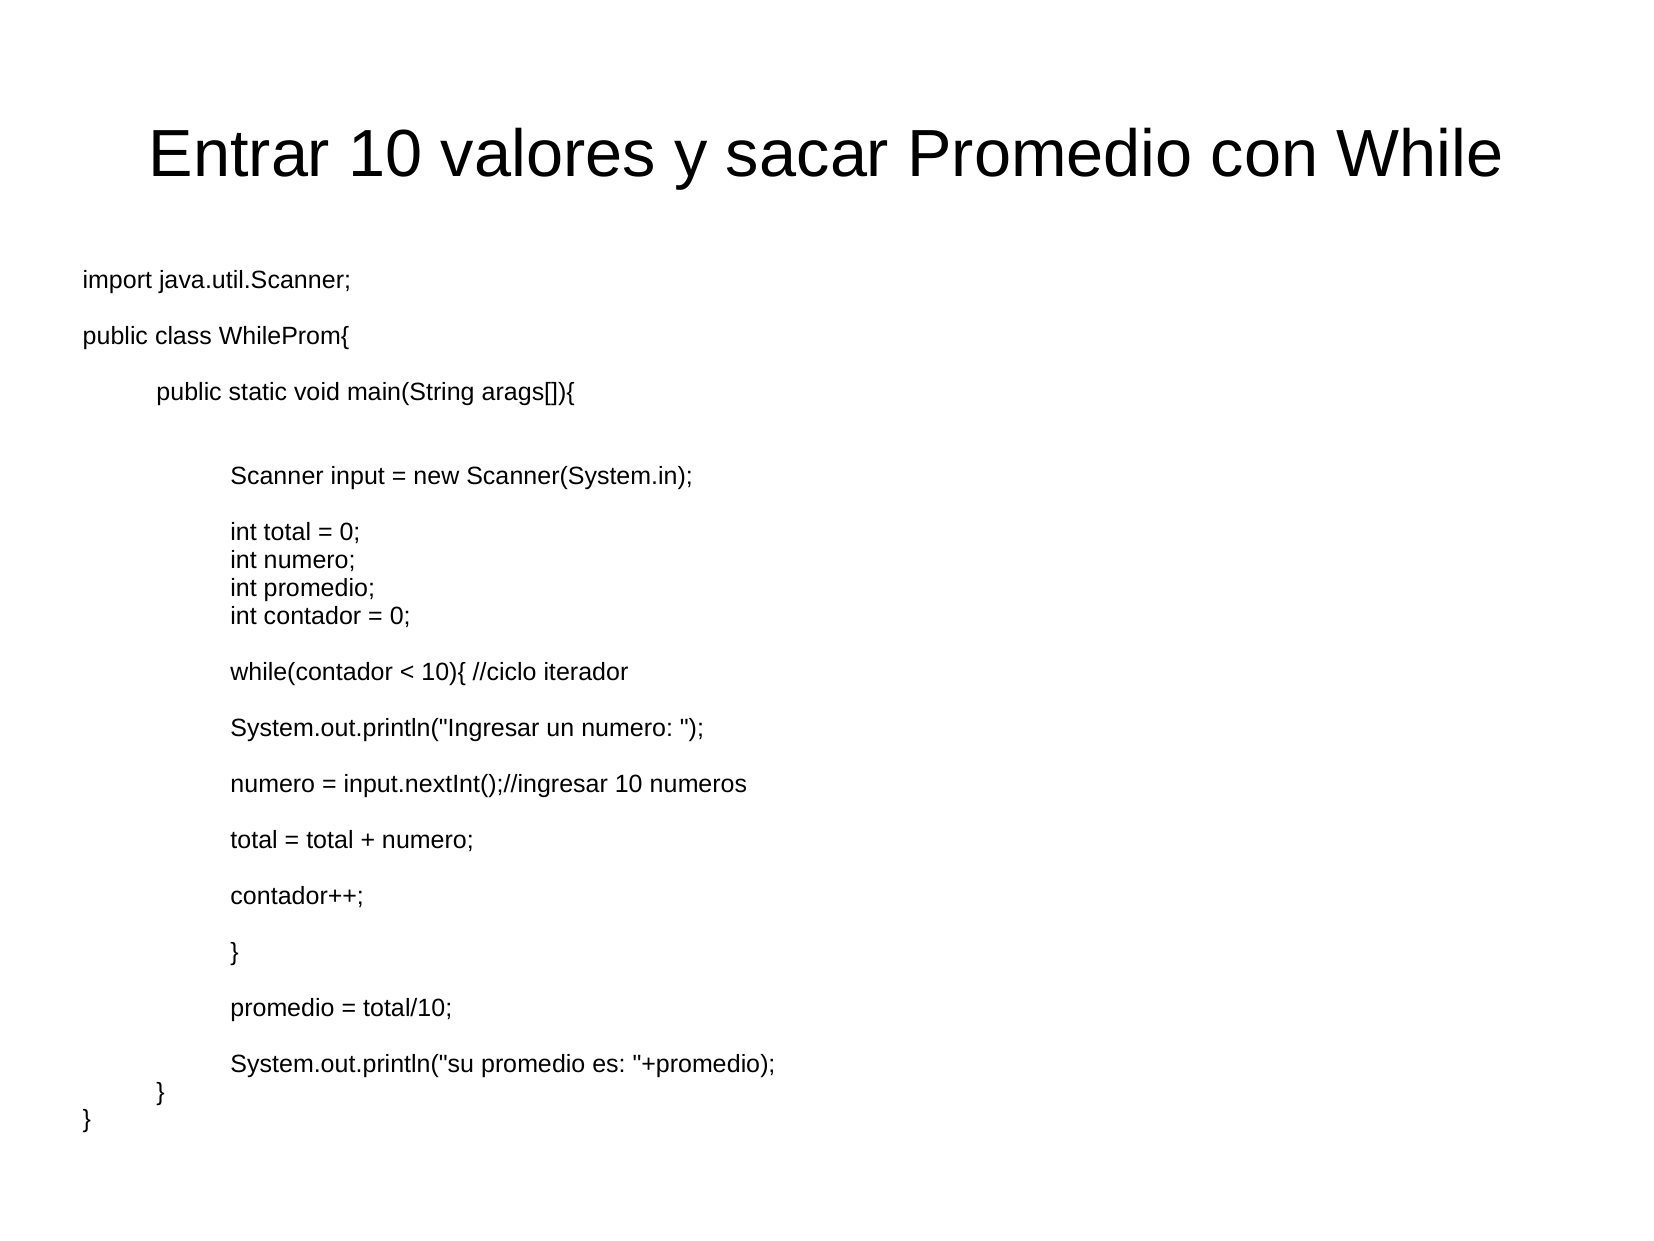

# Entrar 10 valores y sacar Promedio con While
import java.util.Scanner;
public class WhileProm{
	public static void main(String arags[]){
		Scanner input = new Scanner(System.in);
		int total = 0;
		int numero;
		int promedio;
		int contador = 0;
		while(contador < 10){ //ciclo iterador
		System.out.println("Ingresar un numero: ");
		numero = input.nextInt();//ingresar 10 numeros
		total = total + numero;
		contador++;
		}
		promedio = total/10;
		System.out.println("su promedio es: "+promedio);
	}
}